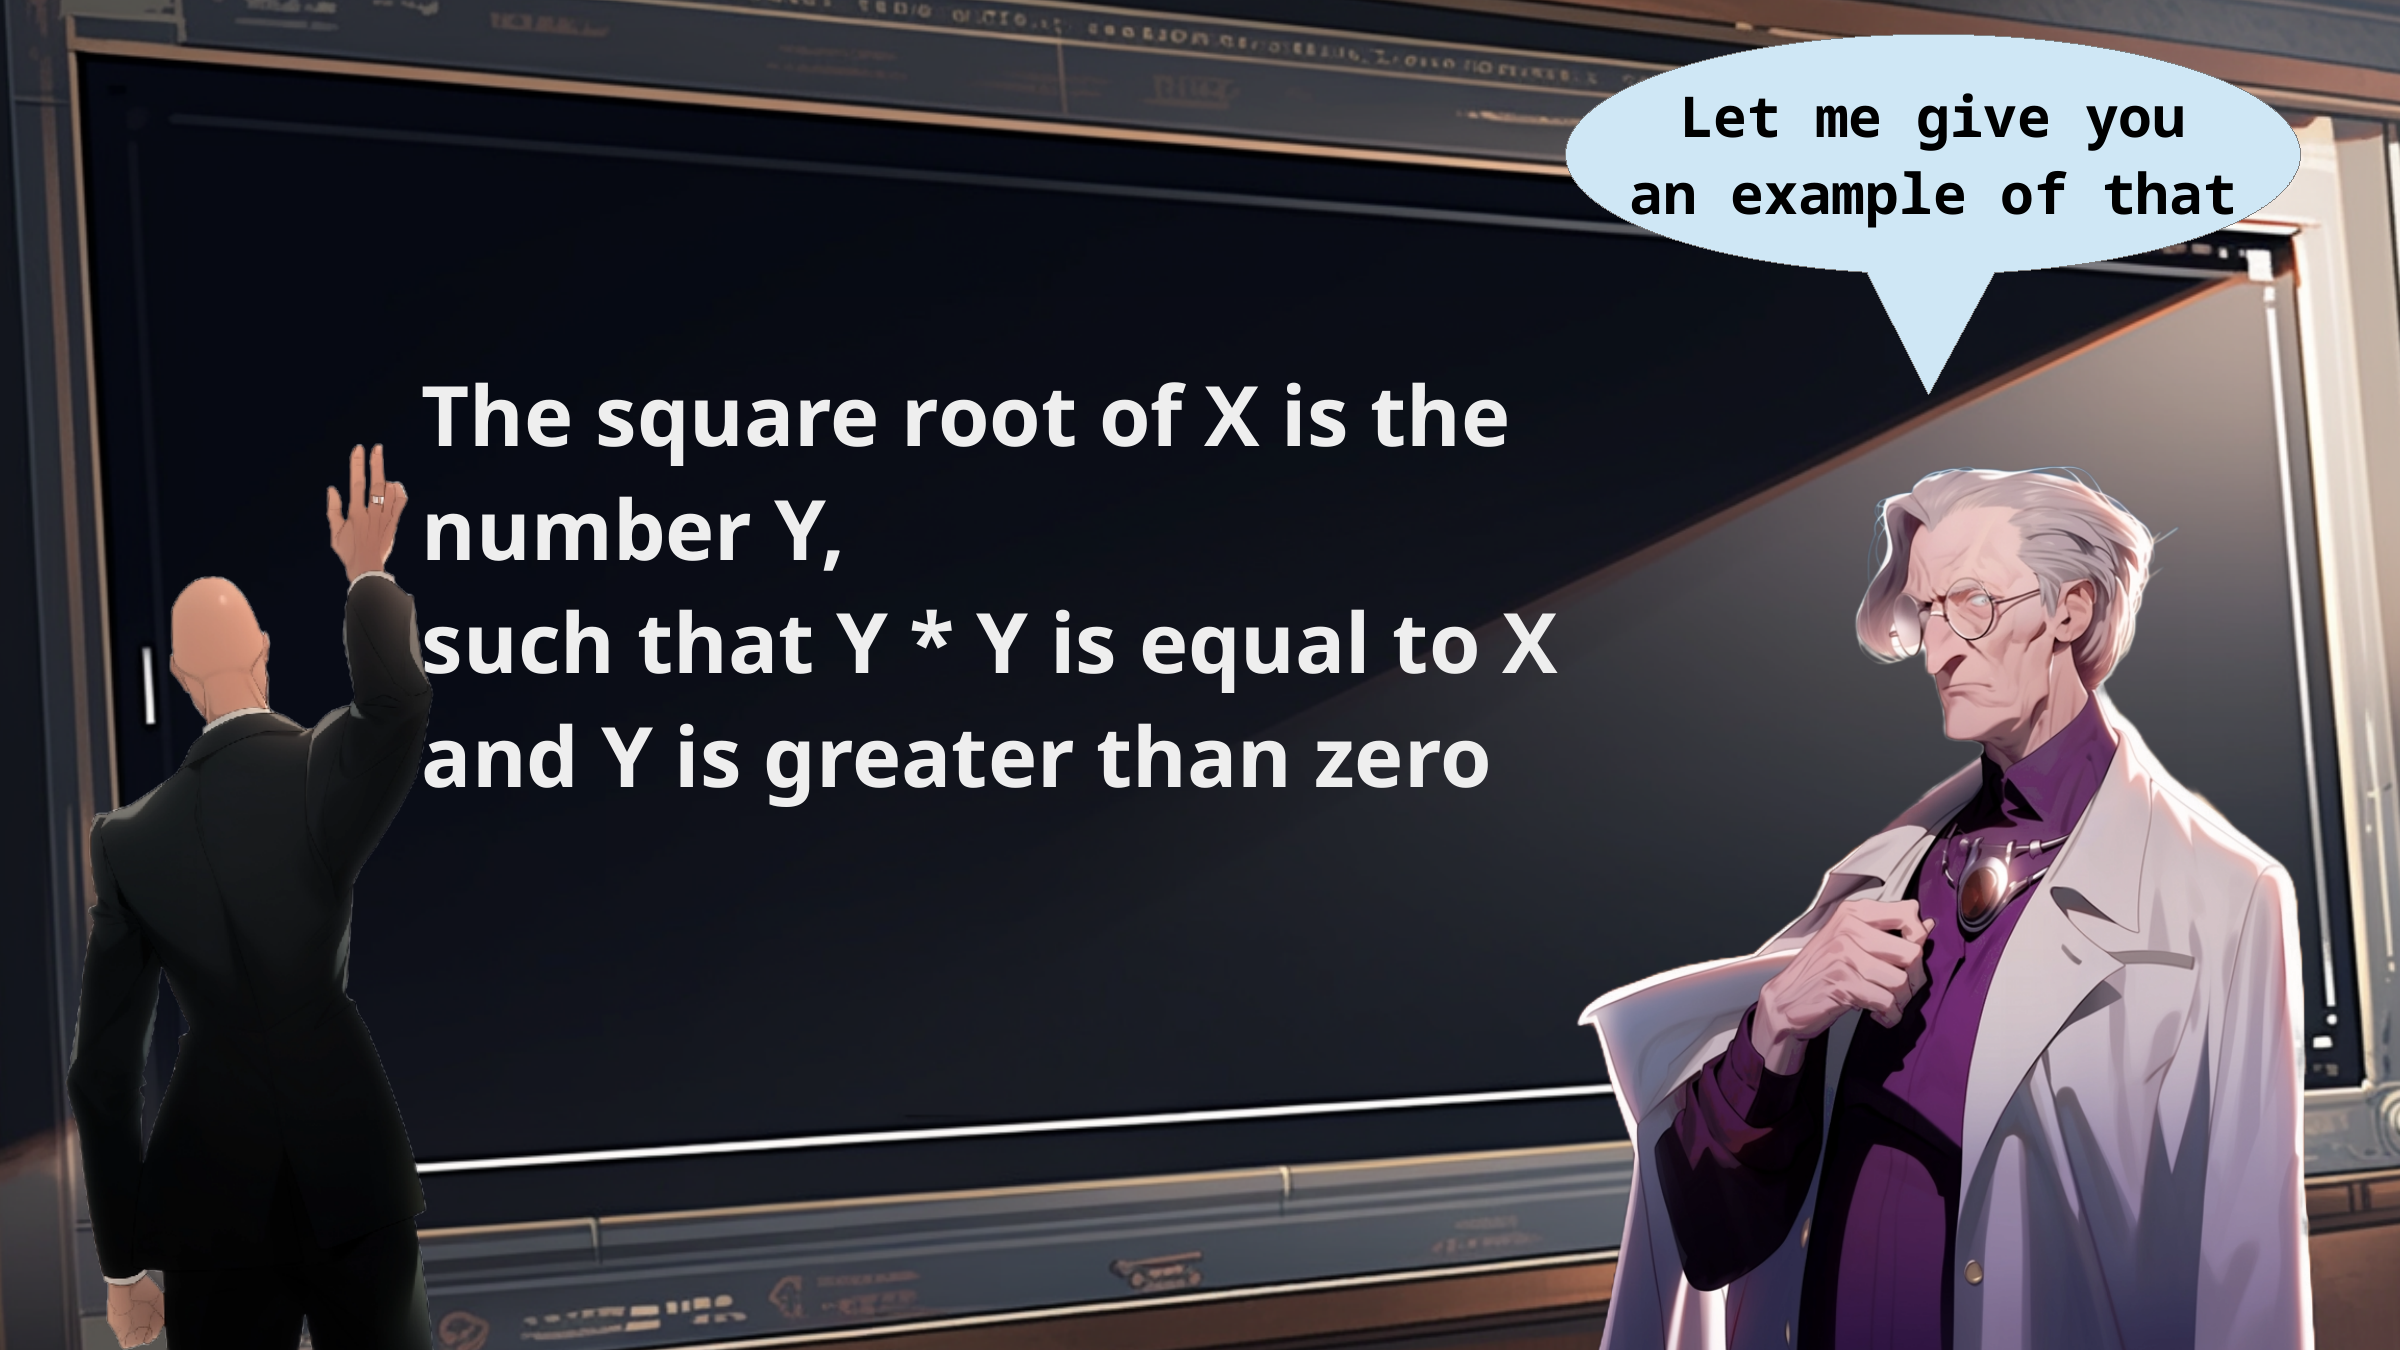

Let me give you
an example of that
The square root of X is the number Y,
such that Y * Y is equal to X
and Y is greater than zero